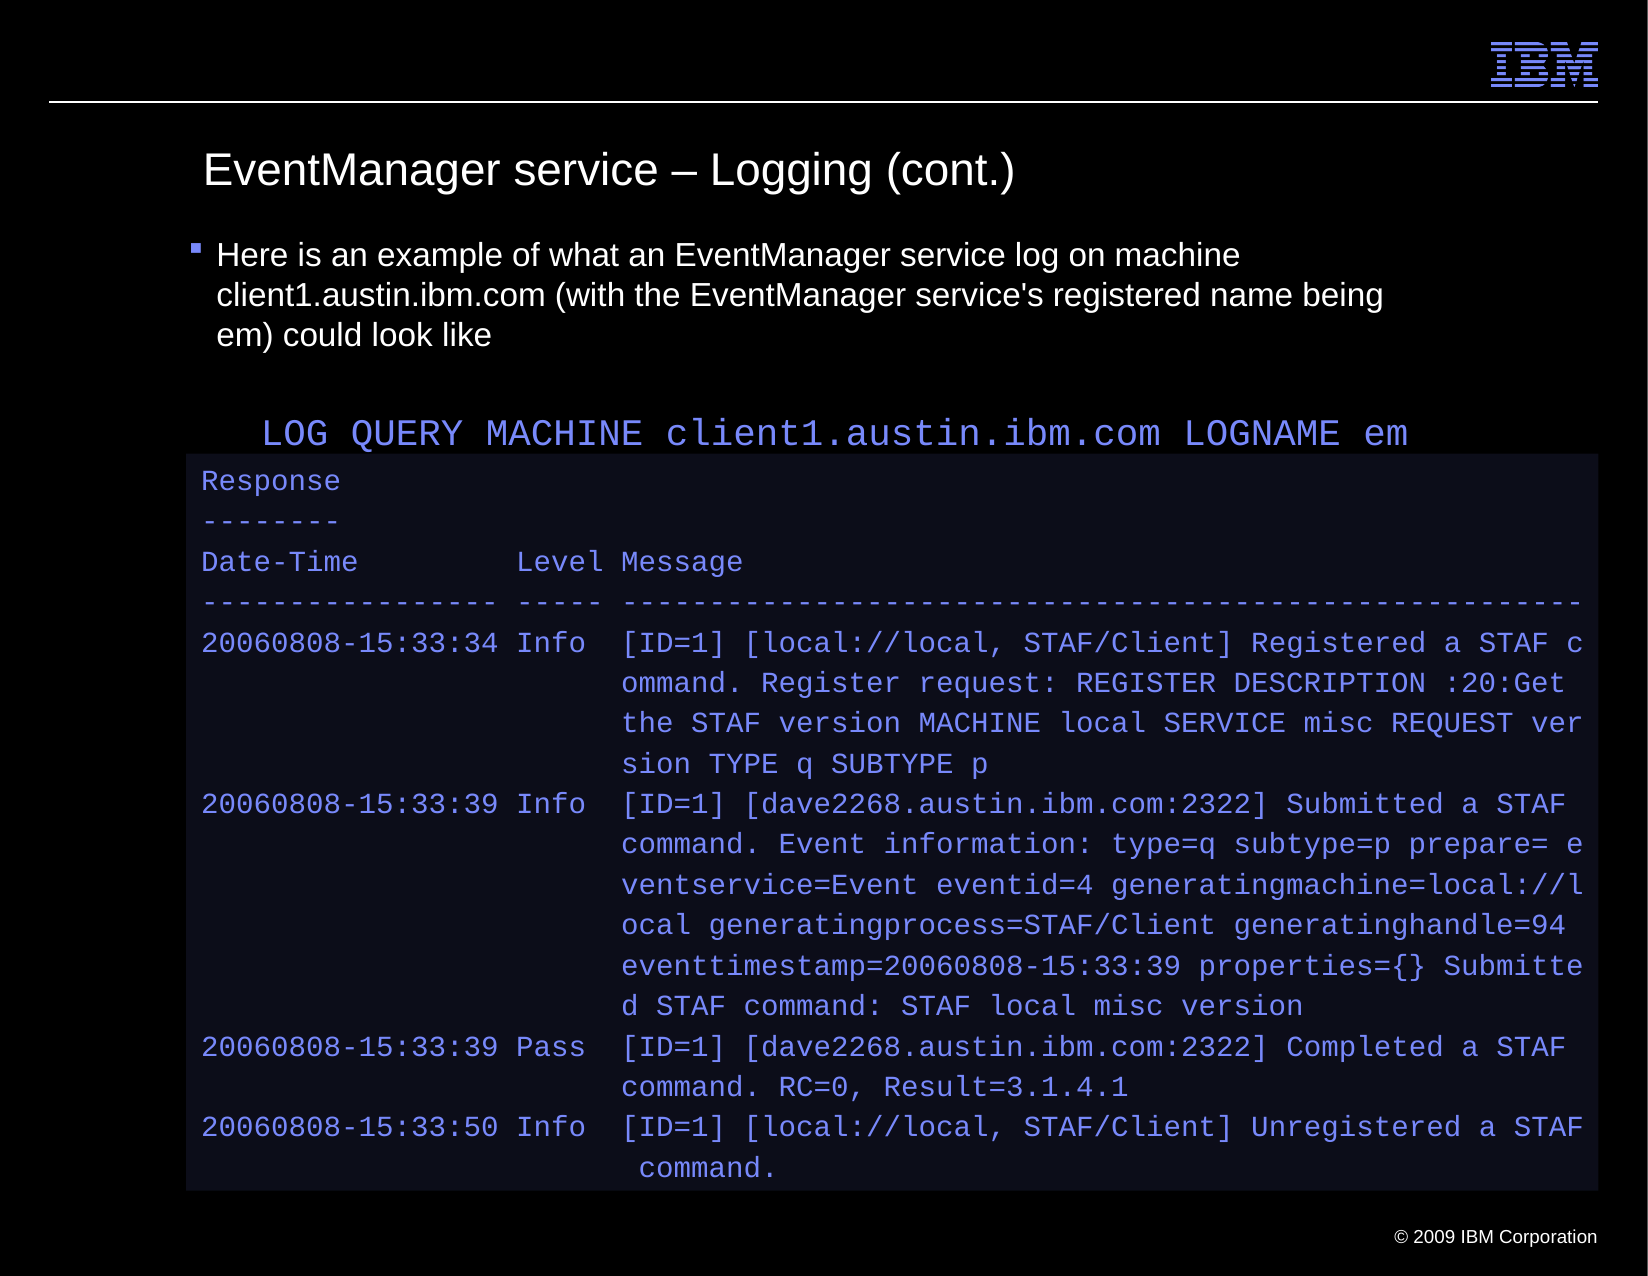

# EventManager service – Logging (cont.)
Here is an example of what an EventManager service log on machine
client1.austin.ibm.com (with the EventManager service's registered name being
em) could look like
LOG QUERY MACHINE client1.austin.ibm.com LOGNAME em
Response
--------
Date-Time Level Message
----------------- ----- -------------------------------------------------------
20060808-15:33:34 Info [ID=1] [local://local, STAF/Client] Registered a STAF c
 ommand. Register request: REGISTER DESCRIPTION :20:Get
 the STAF version MACHINE local SERVICE misc REQUEST ver
 sion TYPE q SUBTYPE p
20060808-15:33:39 Info [ID=1] [dave2268.austin.ibm.com:2322] Submitted a STAF
 command. Event information: type=q subtype=p prepare= e
 ventservice=Event eventid=4 generatingmachine=local://l
 ocal generatingprocess=STAF/Client generatinghandle=94
 eventtimestamp=20060808-15:33:39 properties={} Submitte
 d STAF command: STAF local misc version
20060808-15:33:39 Pass [ID=1] [dave2268.austin.ibm.com:2322] Completed a STAF
 command. RC=0, Result=3.1.4.1
20060808-15:33:50 Info [ID=1] [local://local, STAF/Client] Unregistered a STAF
 command.